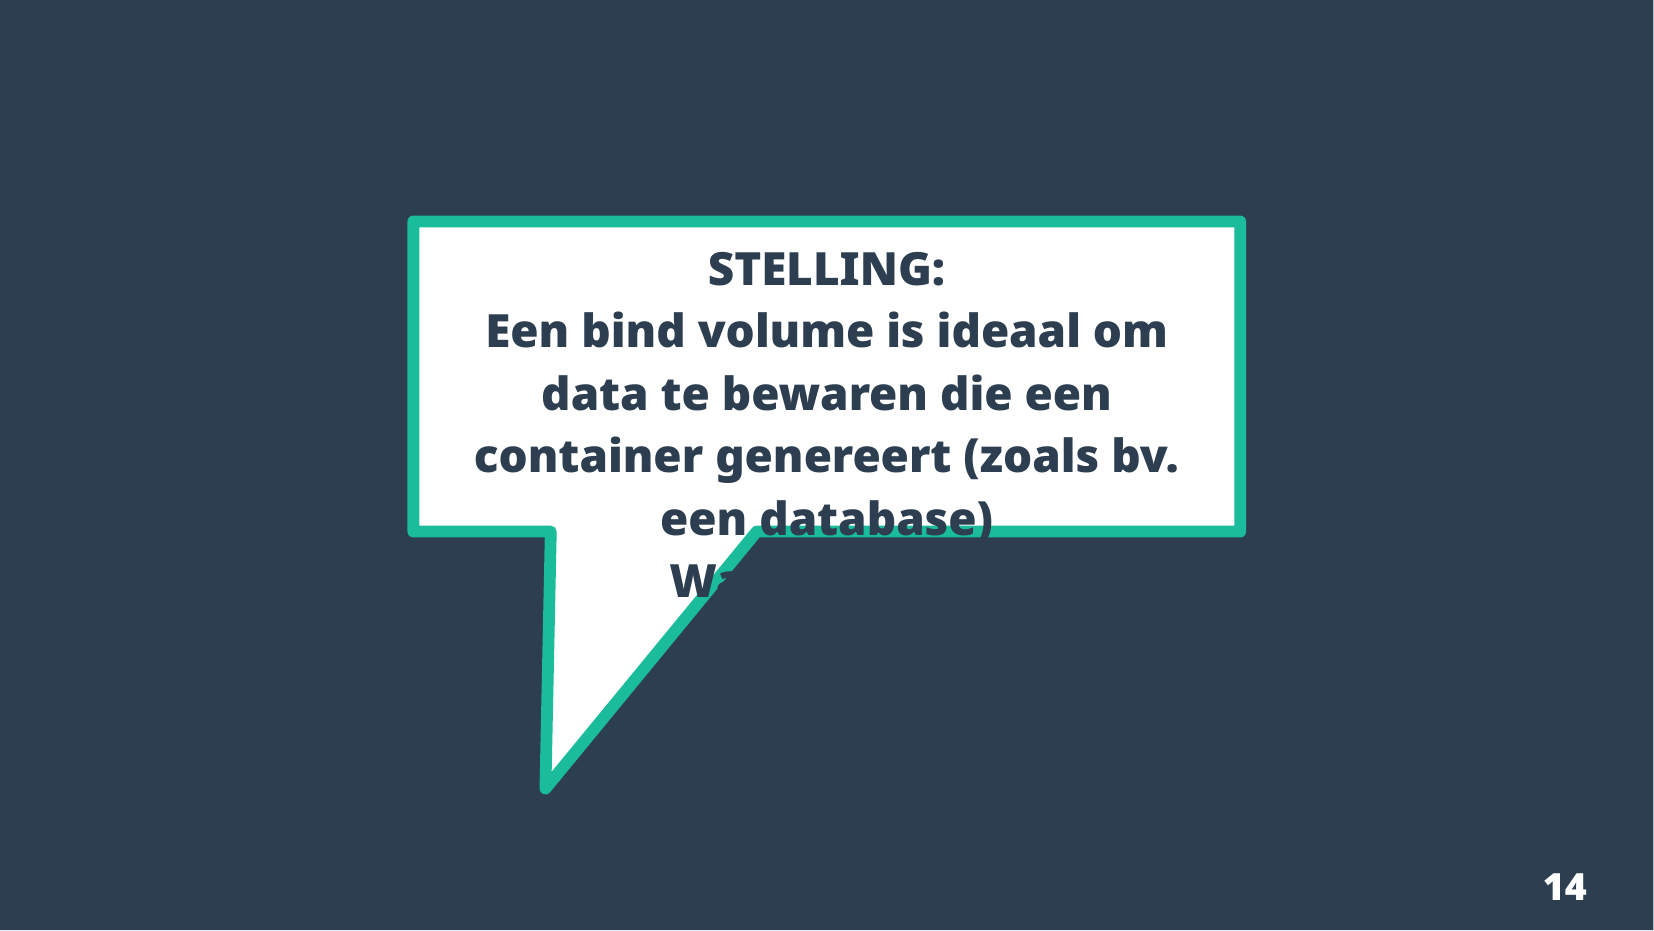

# STELLING: Een bind volume is ideaal om data te bewaren die een container genereert (zoals bv. een database) Waar of niet?
14